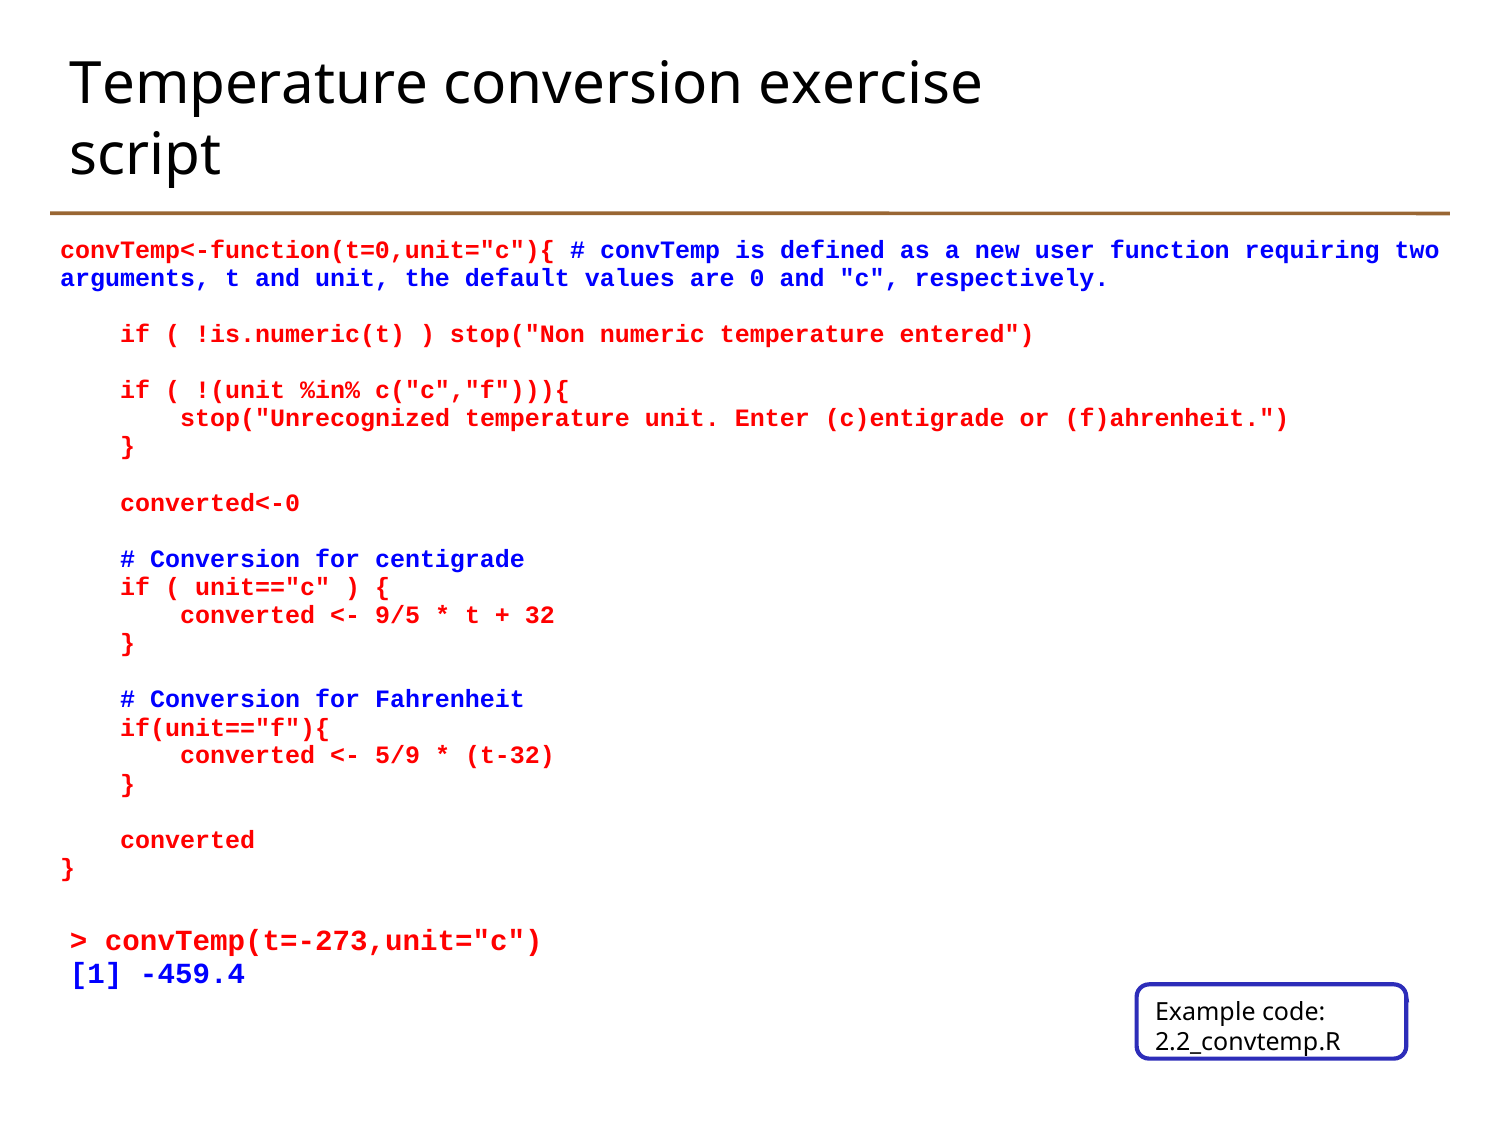

Temperature conversion exercise script
convTemp<-function(t=0,unit="c"){ # convTemp is defined as a new user function requiring two arguments, t and unit, the default values are 0 and "c", respectively.
 if ( !is.numeric(t) ) stop("Non numeric temperature entered")
 if ( !(unit %in% c("c","f"))){
 stop("Unrecognized temperature unit. Enter (c)entigrade or (f)ahrenheit.")
 }
 converted<-0
 # Conversion for centigrade
 if ( unit=="c" ) {
 converted <- 9/5 * t + 32
 }
 # Conversion for Fahrenheit
 if(unit=="f"){
 converted <- 5/9 * (t-32)
 }
 converted
}
> convTemp(t=-273,unit="c")
[1] -459.4
Example code:
2.2_convtemp.R